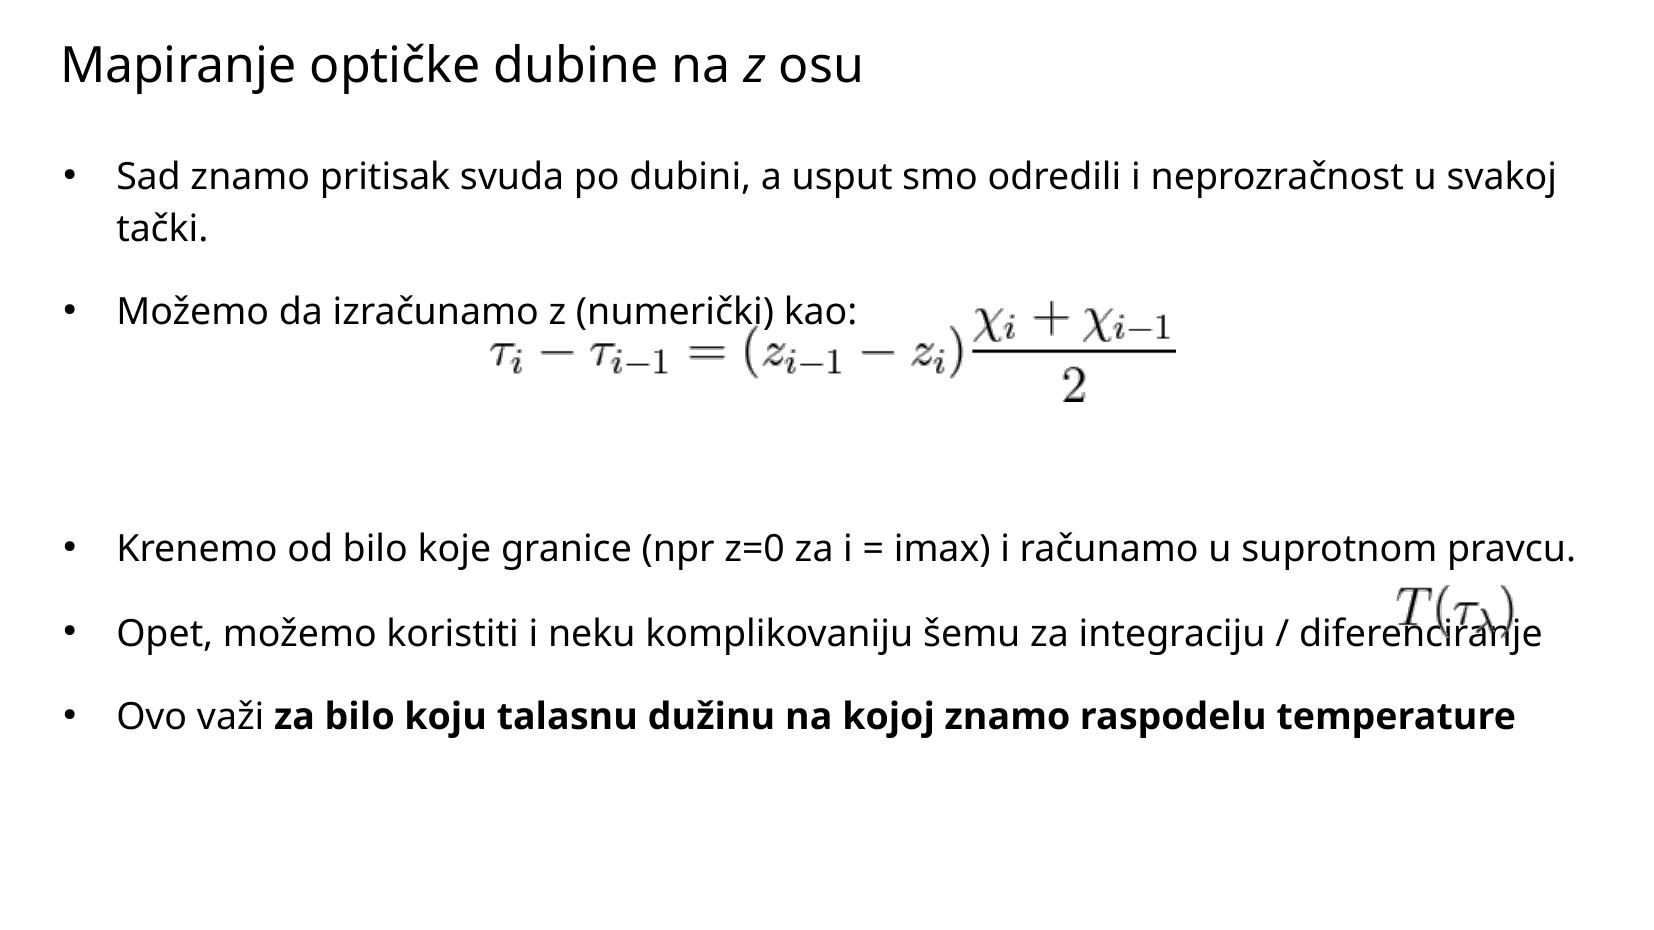

# Mapiranje optičke dubine na z osu
Sad znamo pritisak svuda po dubini, a usput smo odredili i neprozračnost u svakoj tački.
Možemo da izračunamo z (numerički) kao:
Krenemo od bilo koje granice (npr z=0 za i = imax) i računamo u suprotnom pravcu.
Opet, možemo koristiti i neku komplikovaniju šemu za integraciju / diferenciranje
Ovo važi za bilo koju talasnu dužinu na kojoj znamo raspodelu temperature